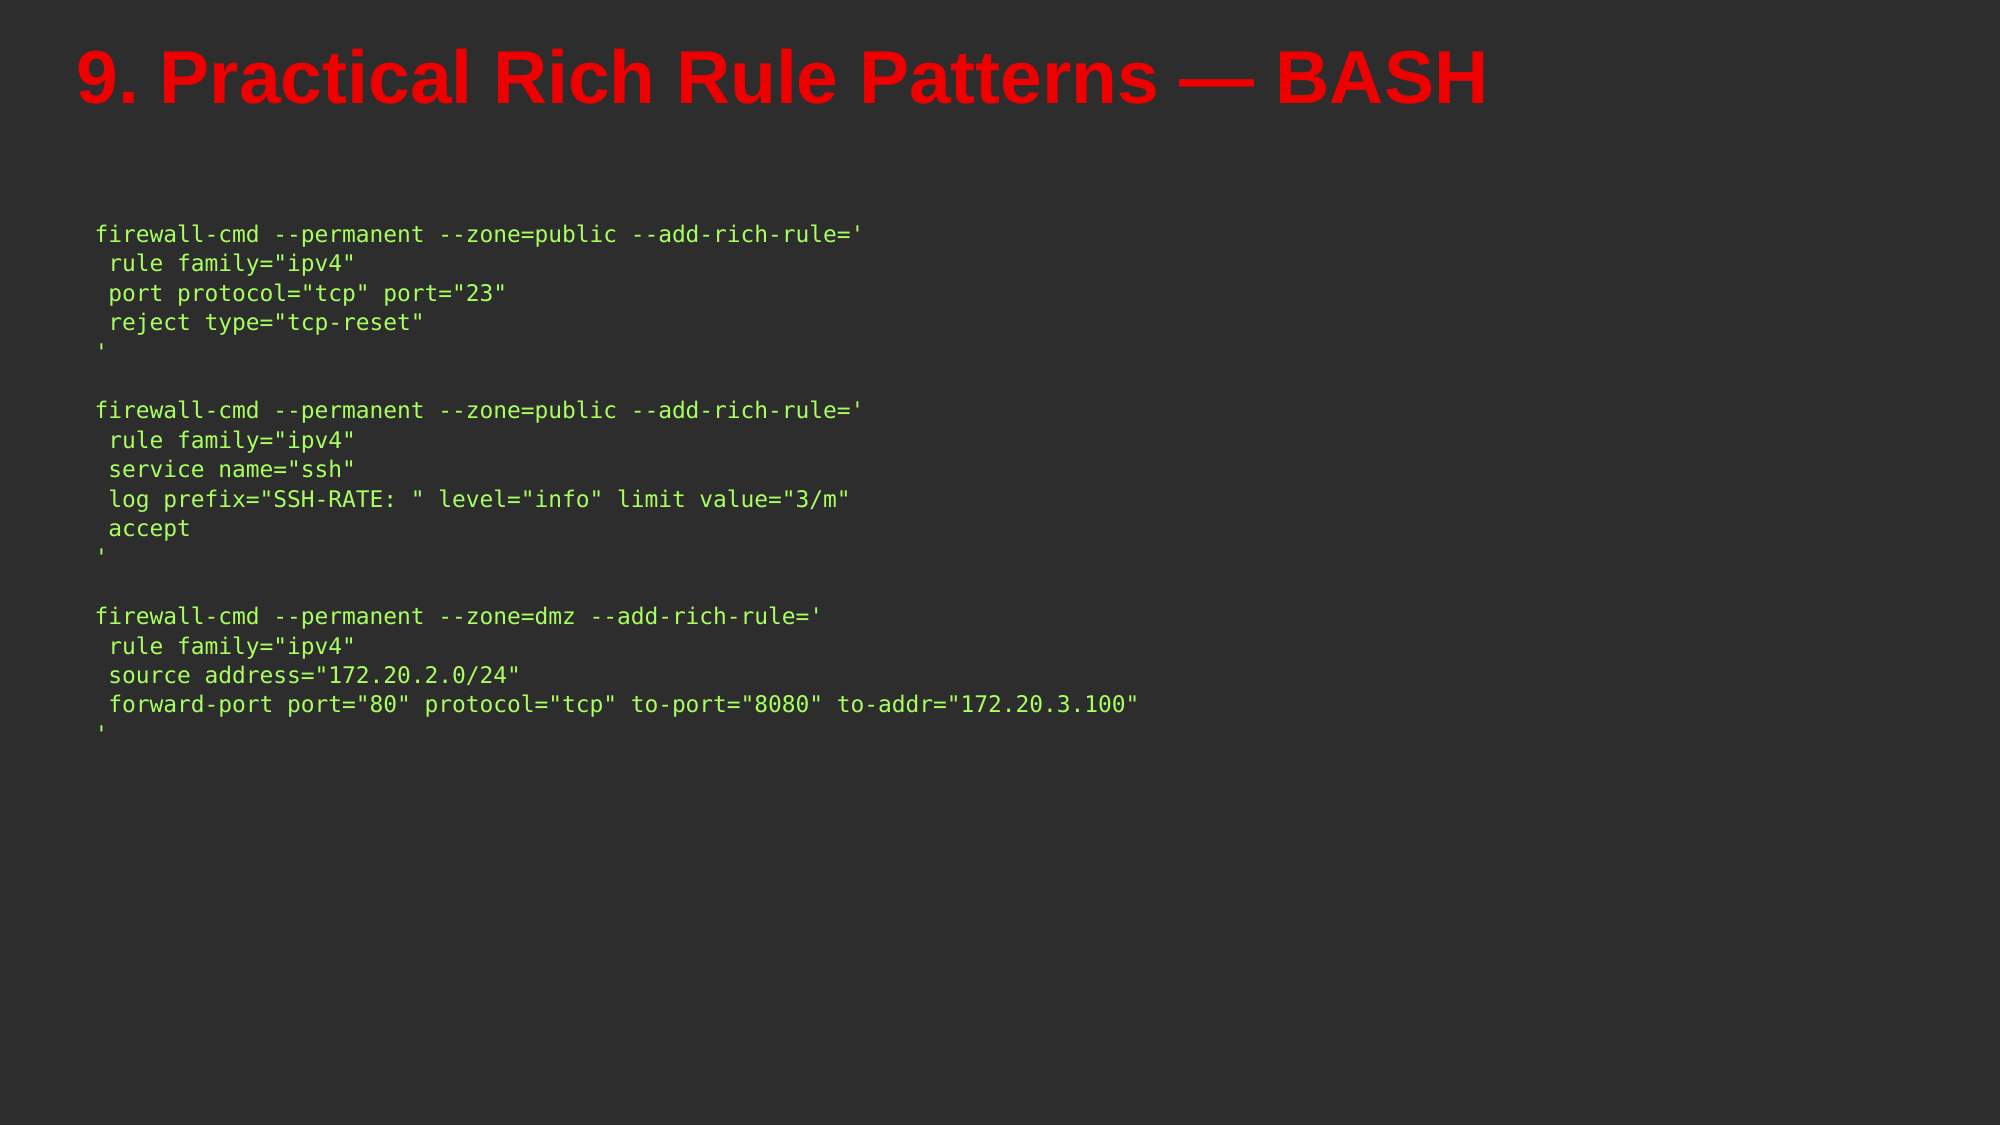

9. Practical Rich Rule Patterns — BASH
firewall-cmd --permanent --zone=public --add-rich-rule='
 rule family="ipv4"
 port protocol="tcp" port="23"
 reject type="tcp-reset"
'
firewall-cmd --permanent --zone=public --add-rich-rule='
 rule family="ipv4"
 service name="ssh"
 log prefix="SSH-RATE: " level="info" limit value="3/m"
 accept
'
firewall-cmd --permanent --zone=dmz --add-rich-rule='
 rule family="ipv4"
 source address="172.20.2.0/24"
 forward-port port="80" protocol="tcp" to-port="8080" to-addr="172.20.3.100"
'